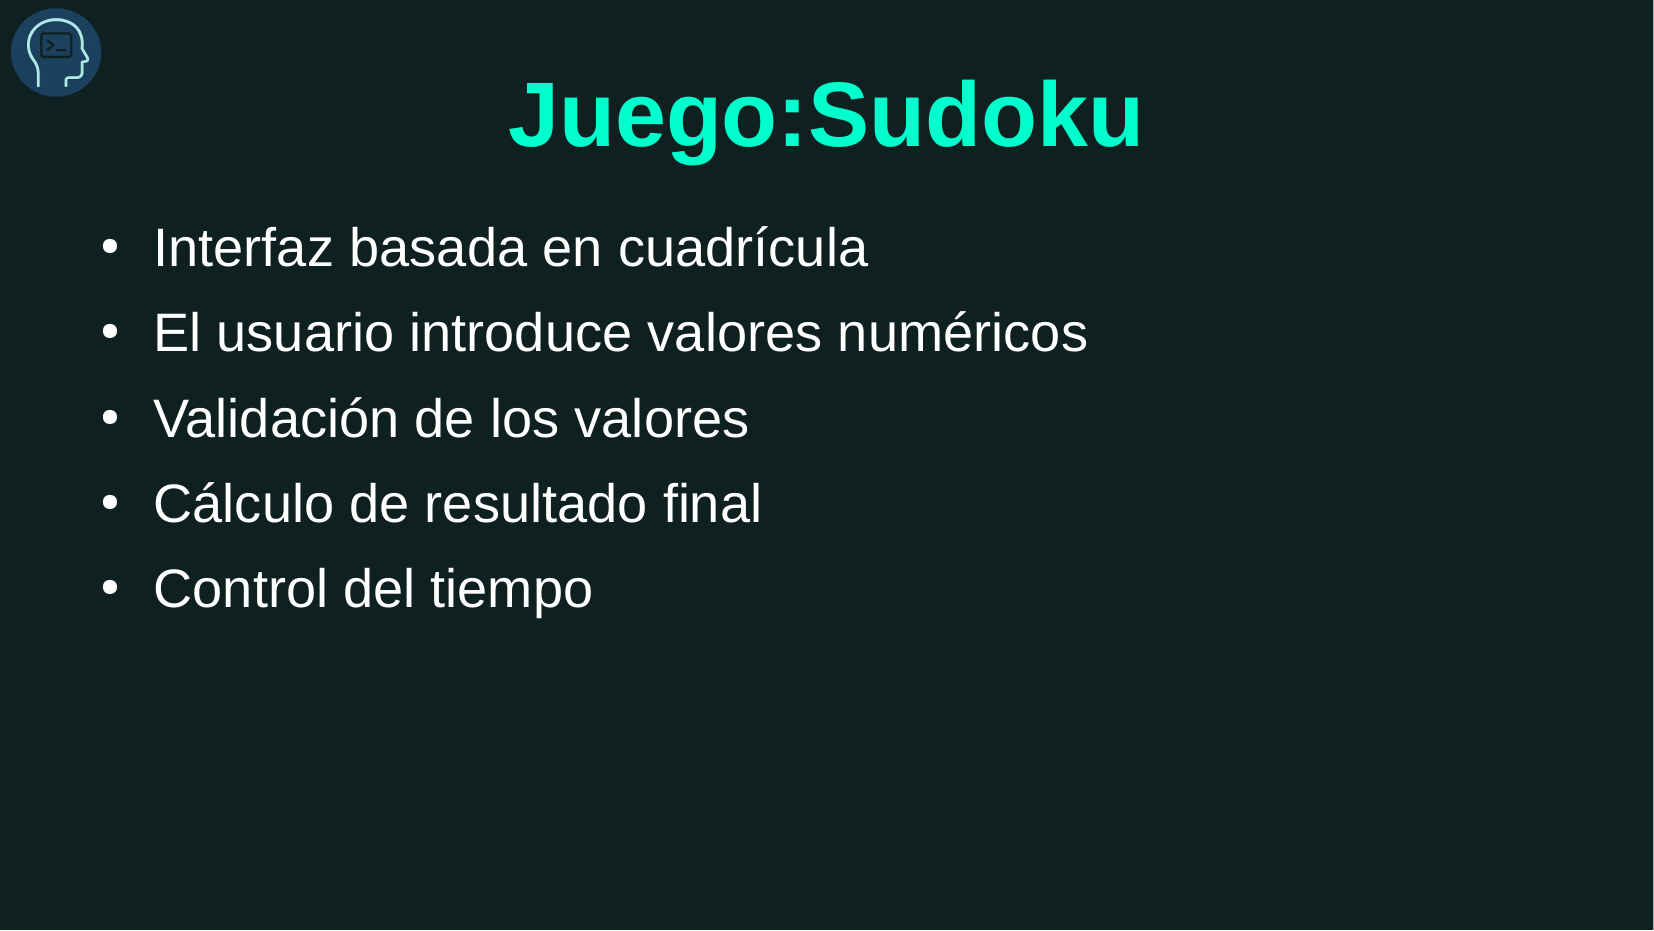

# Juego:Sudoku
Interfaz basada en cuadrícula
El usuario introduce valores numéricos
Validación de los valores
Cálculo de resultado final
Control del tiempo